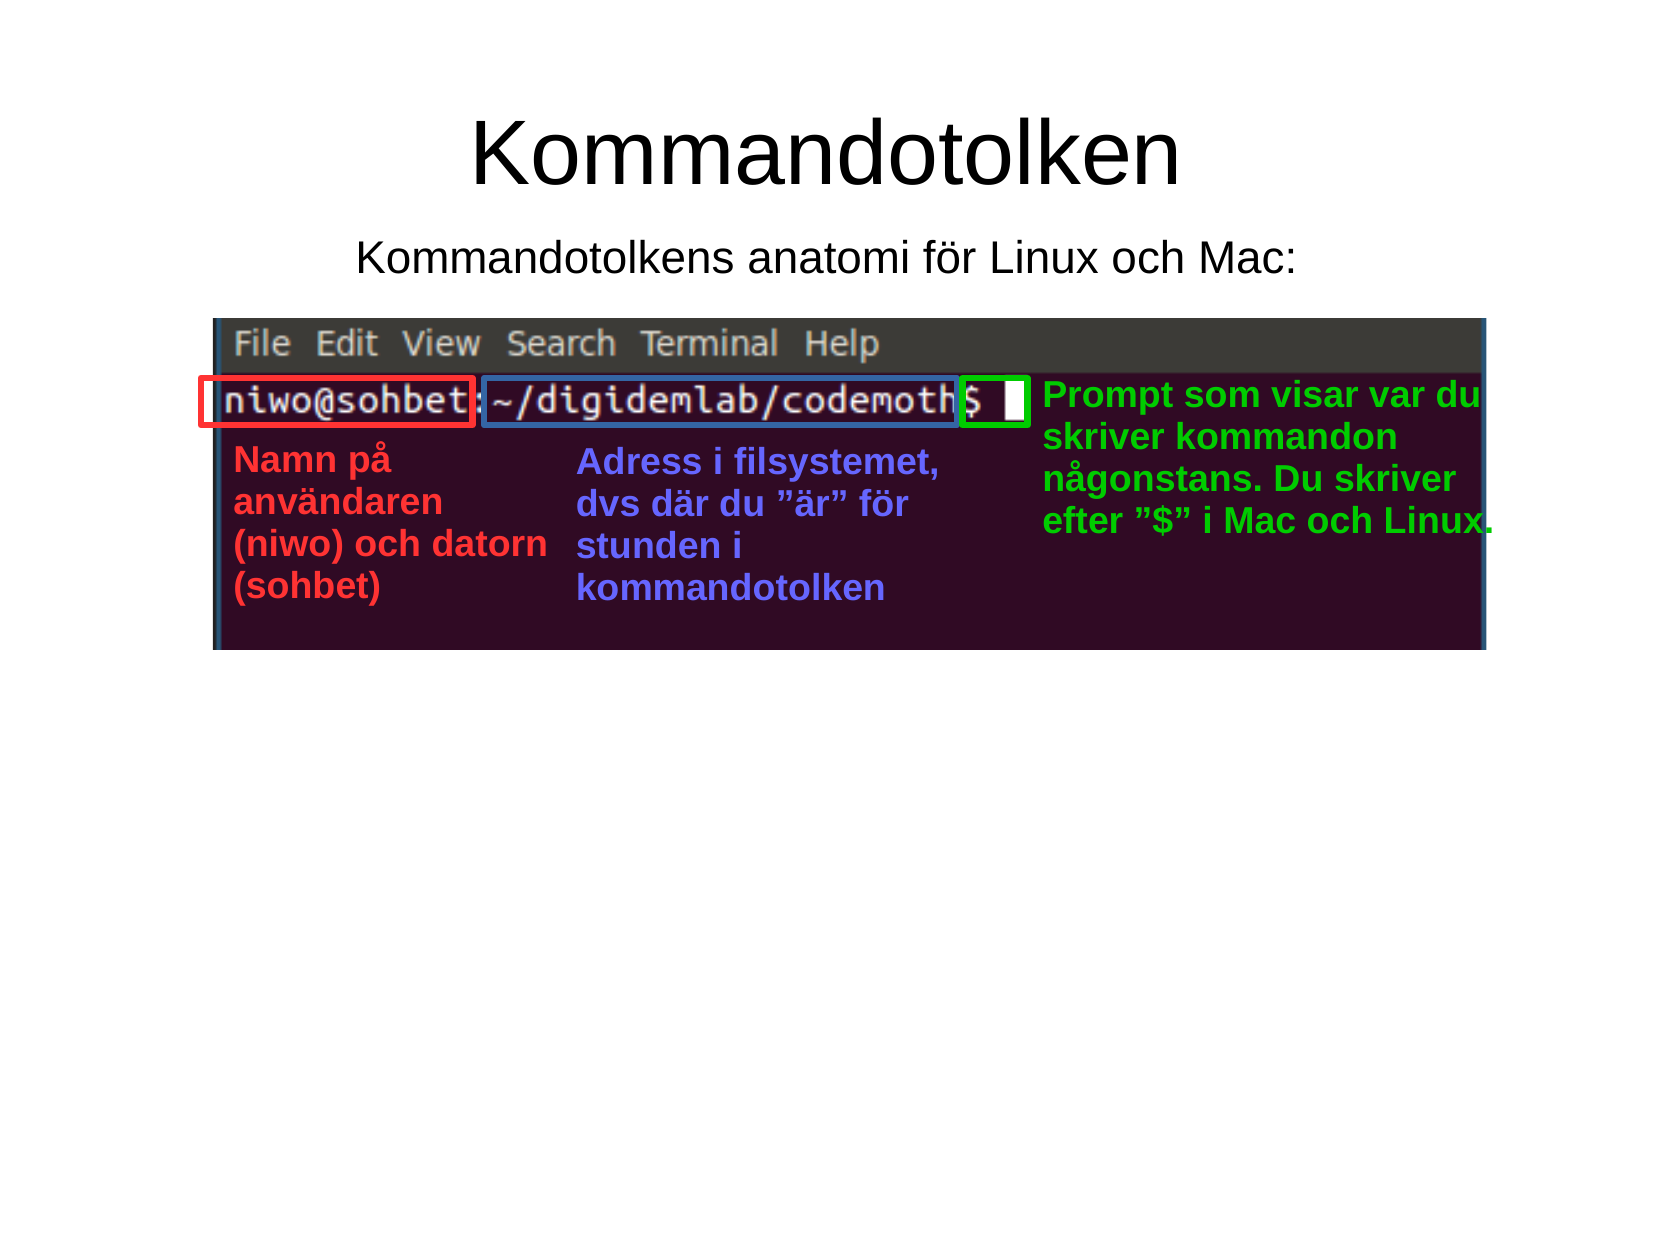

# Kommandotolken
Kommandotolkens anatomi för Linux och Mac:
Prompt som visar var du skriver kommandon någonstans. Du skriver efter ”$” i Mac och Linux.
Namn på användaren (niwo) och datorn (sohbet)
Adress i filsystemet, dvs där du ”är” för stunden i kommandotolken